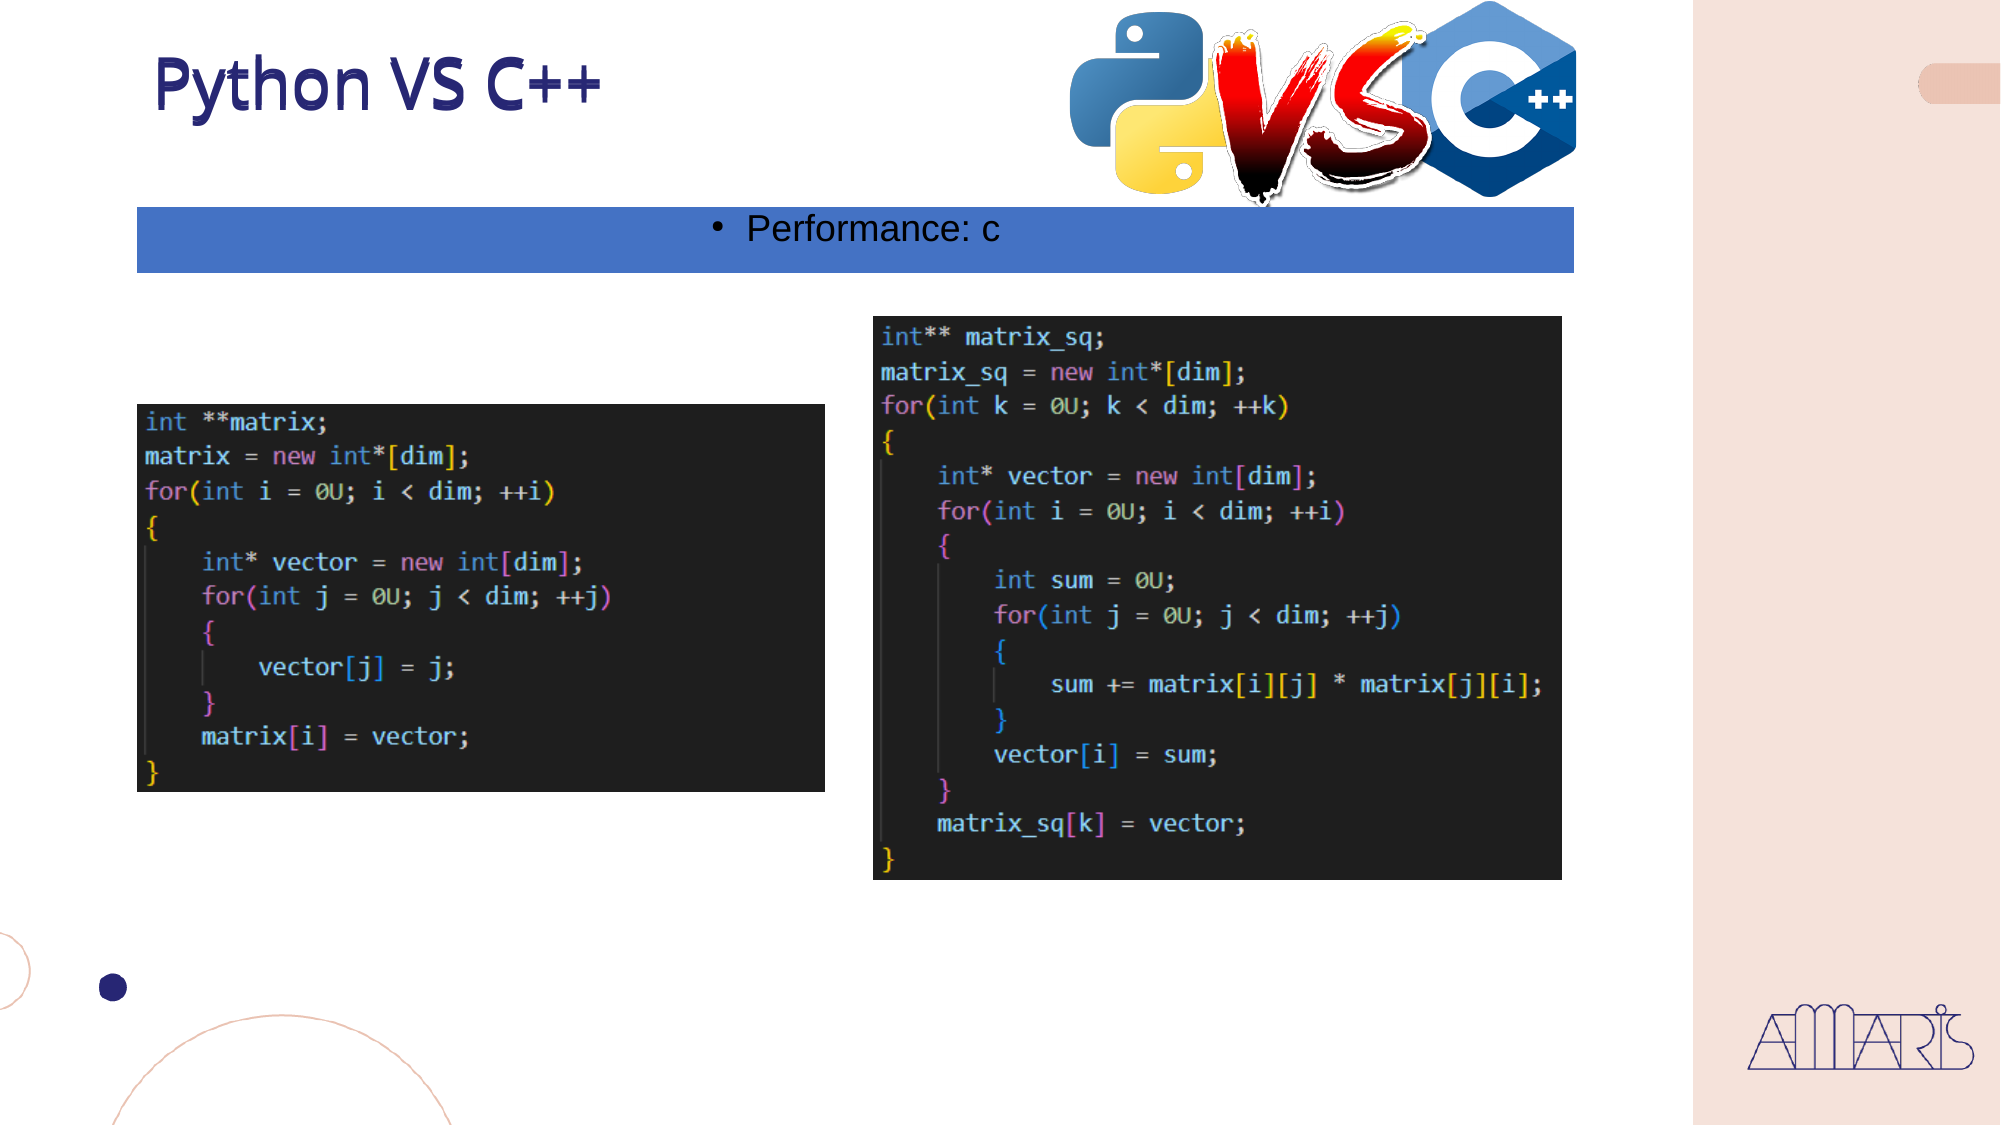

Python VS C++
Python VS C++
| Performance: c |
| --- |
| Performance: c |
| --- |